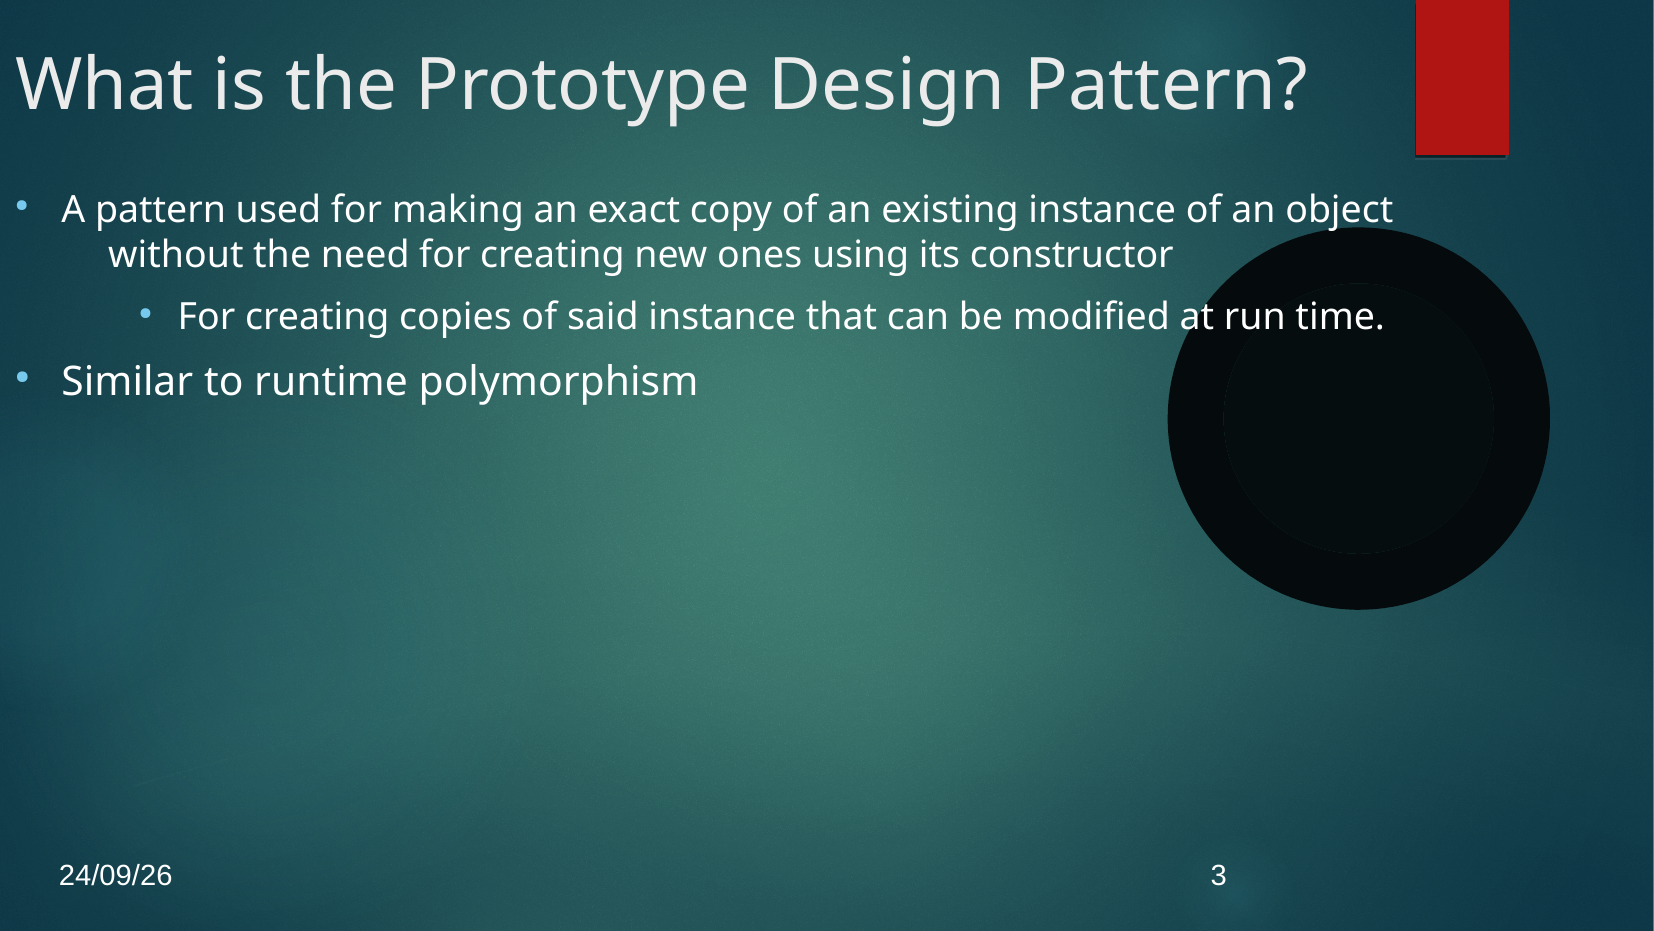

# What is the Prototype Design Pattern?
A pattern used for making an exact copy of an existing instance of an object without the need for creating new ones using its constructor
For creating copies of said instance that can be modified at run time.
Similar to runtime polymorphism